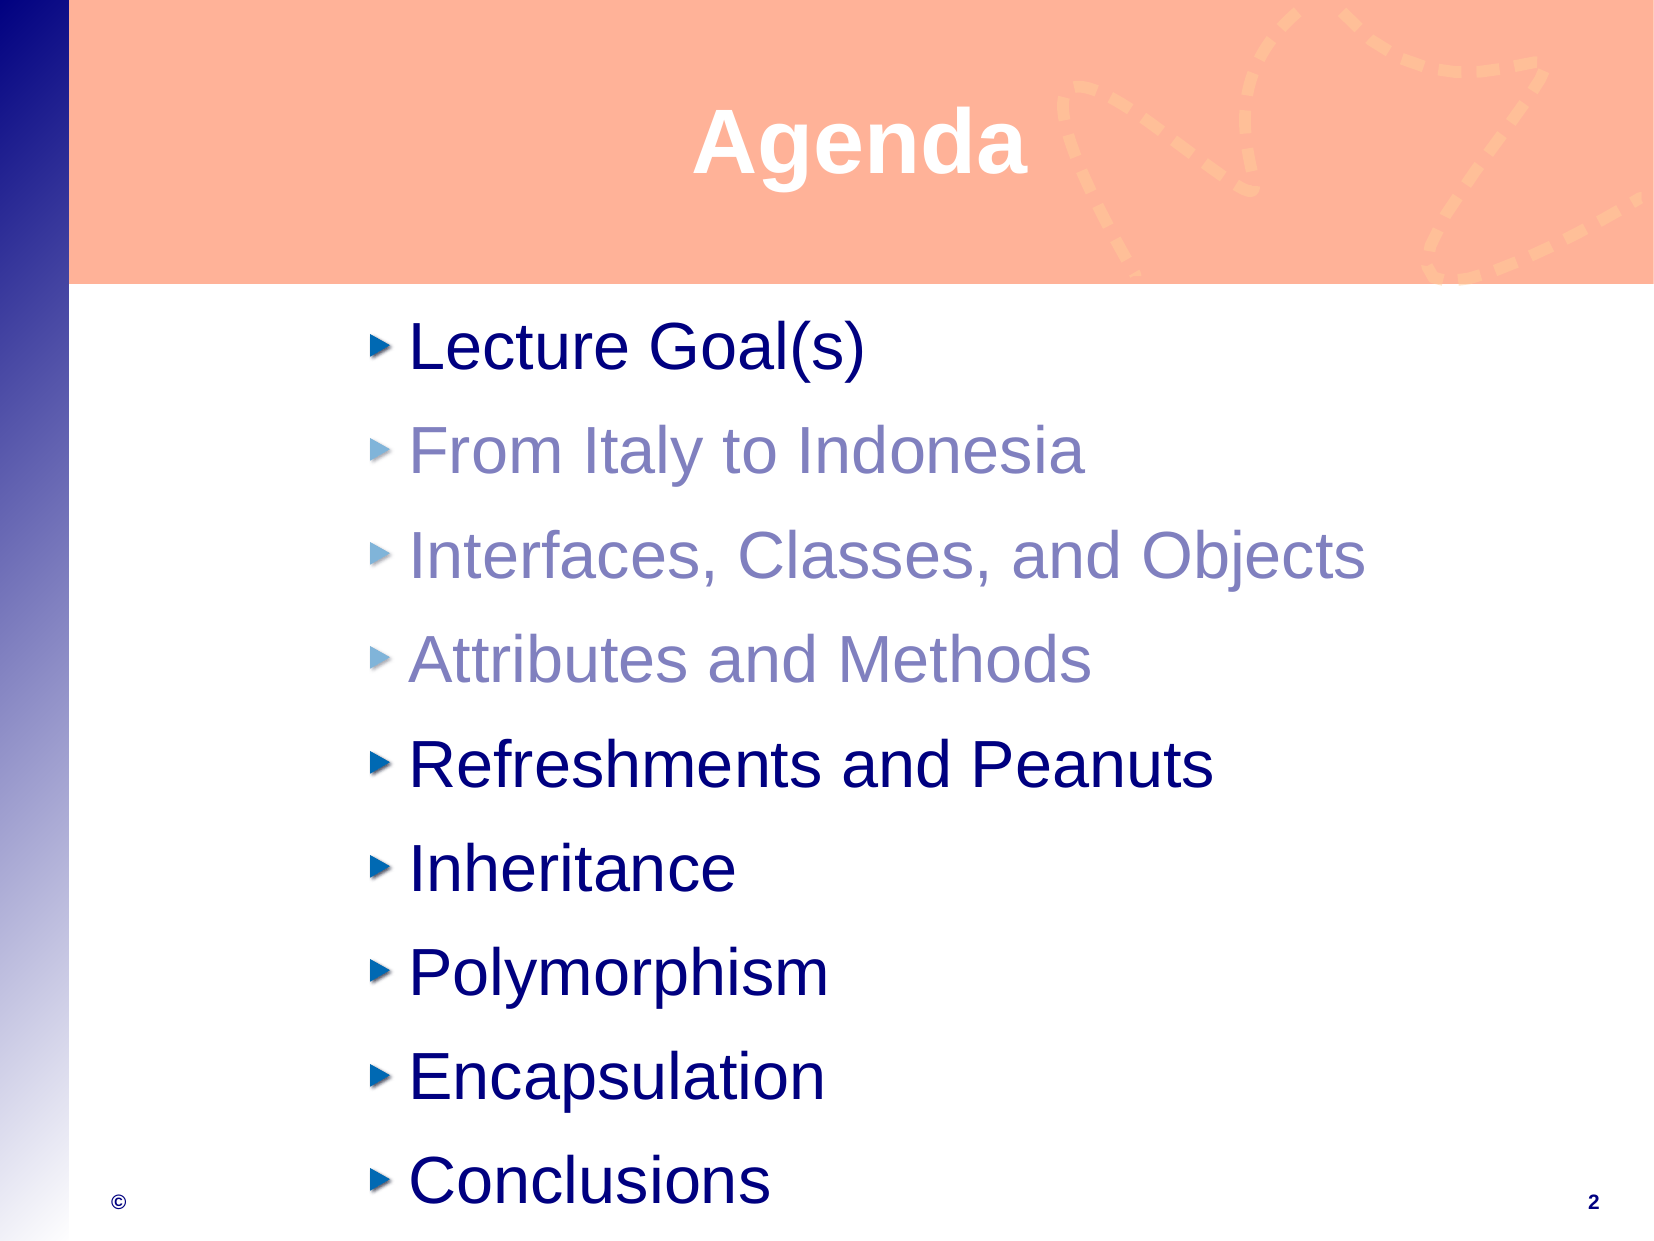

# Agenda
Lecture Goal(s)
From Italy to Indonesia
Interfaces, Classes, and Objects
Attributes and Methods
Refreshments and Peanuts
Inheritance
Polymorphism
Encapsulation
Conclusions